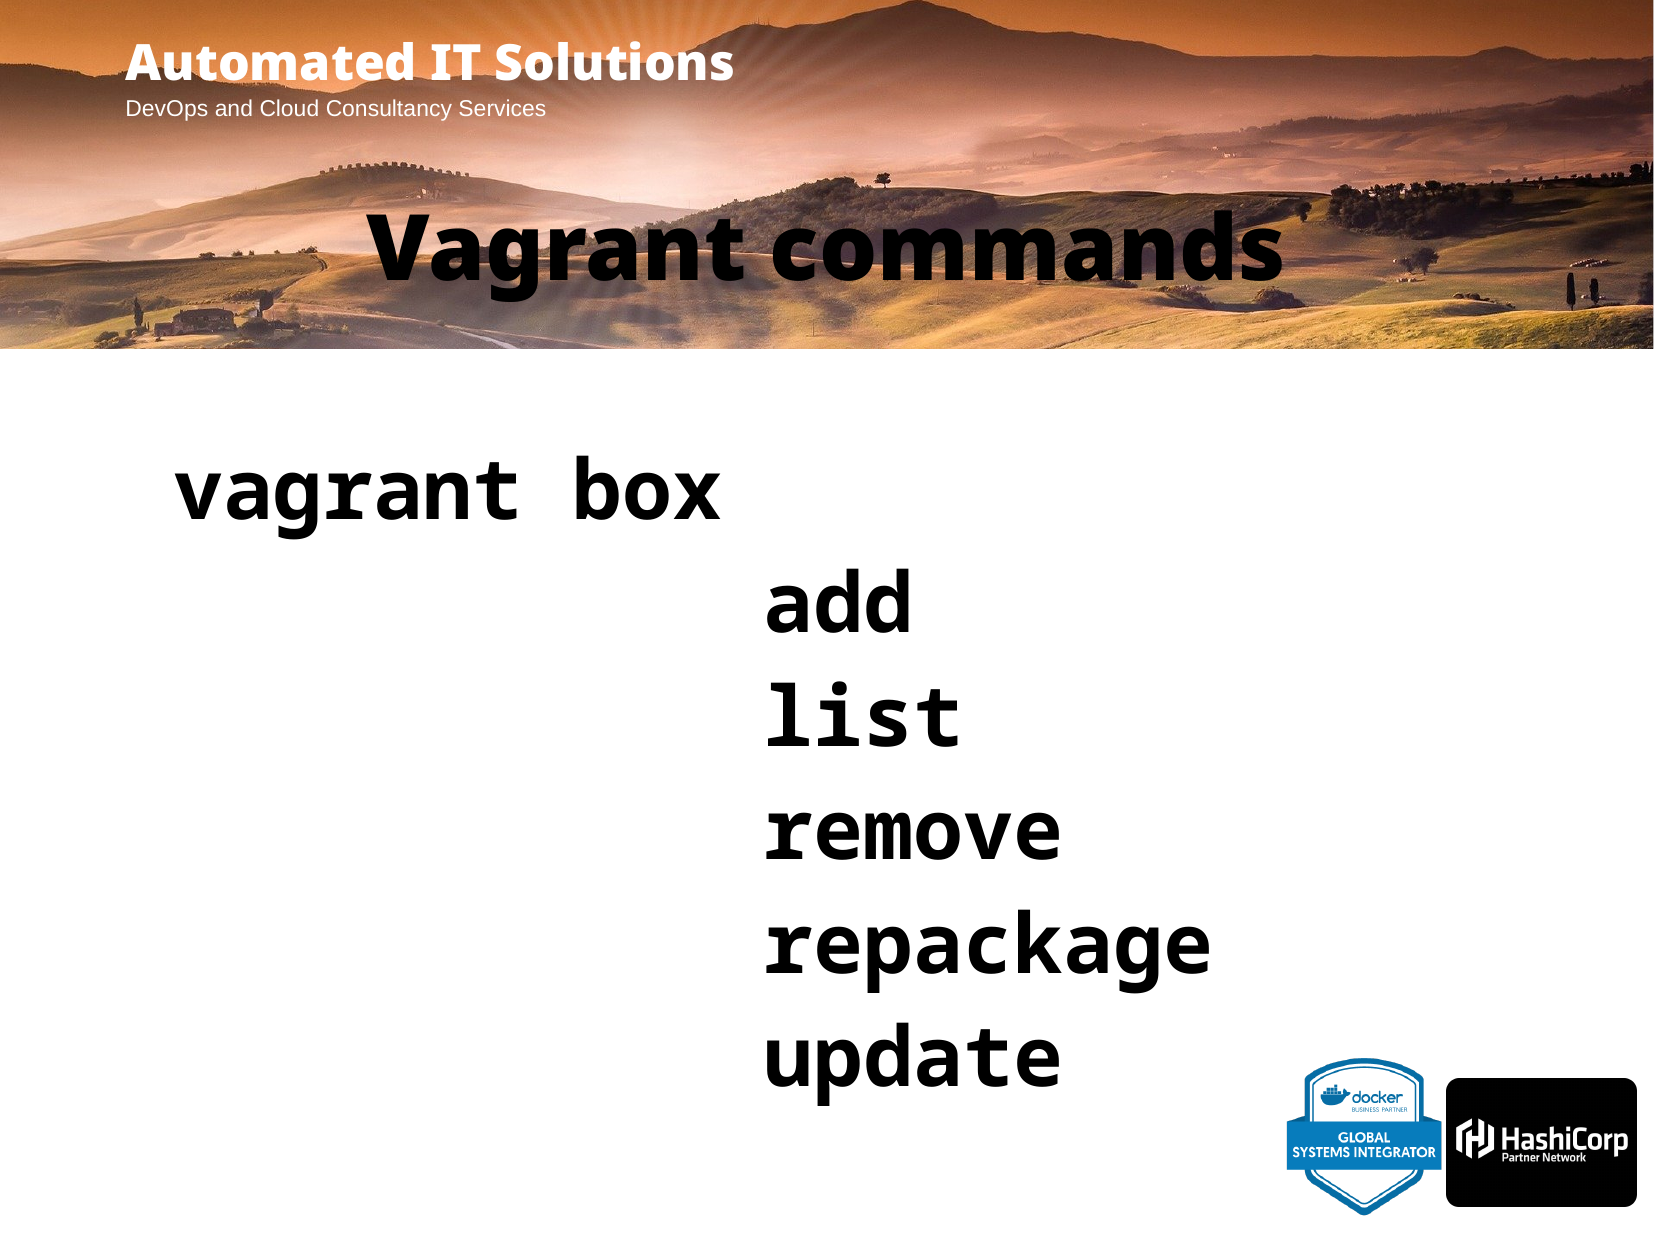

# Vagrant commands
vagrant box
		add
		list
		remove
		repackage
		update